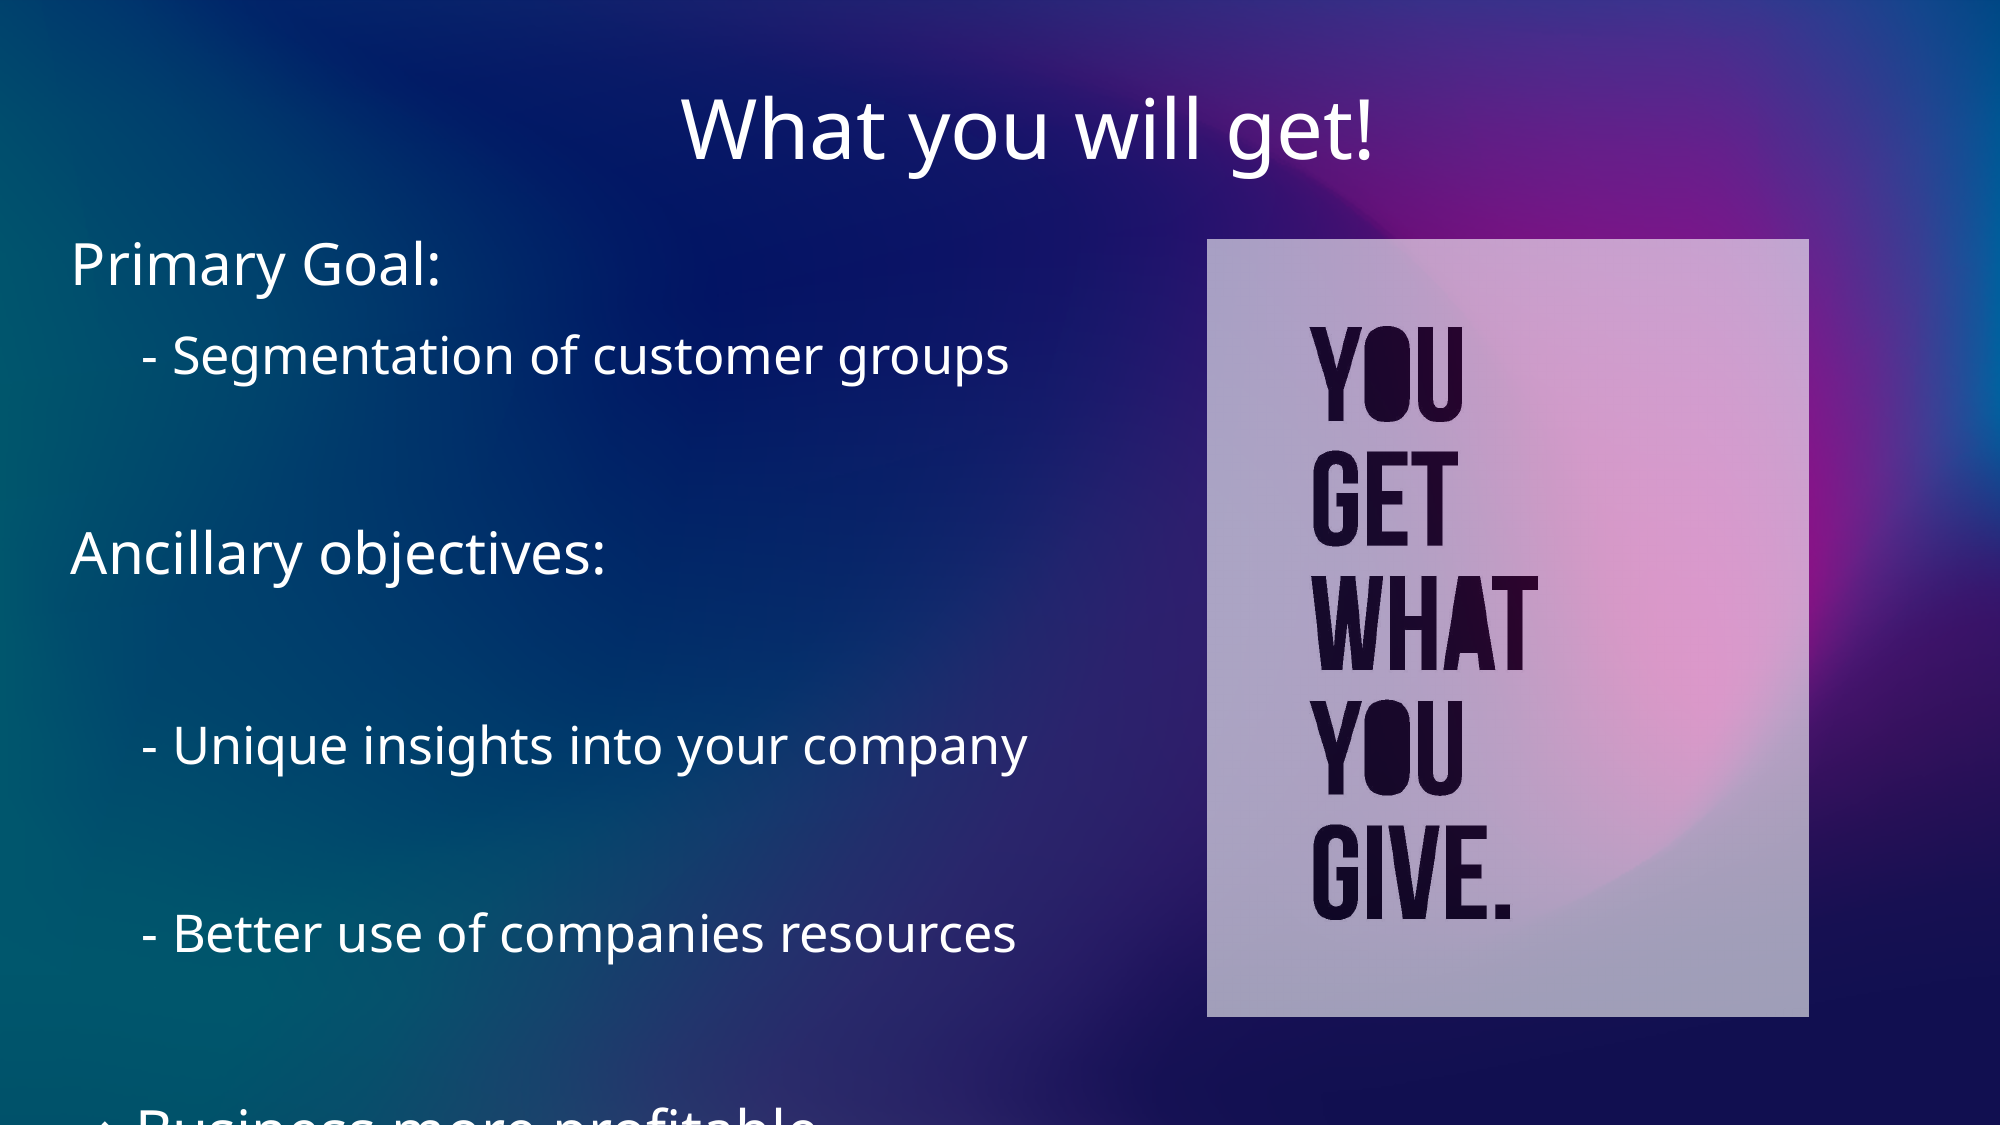

# What you will get!
Primary Goal:
- Segmentation of customer groups
Ancillary objectives:
- Unique insights into your company
- Better use of companies resources
→ Business more profitable